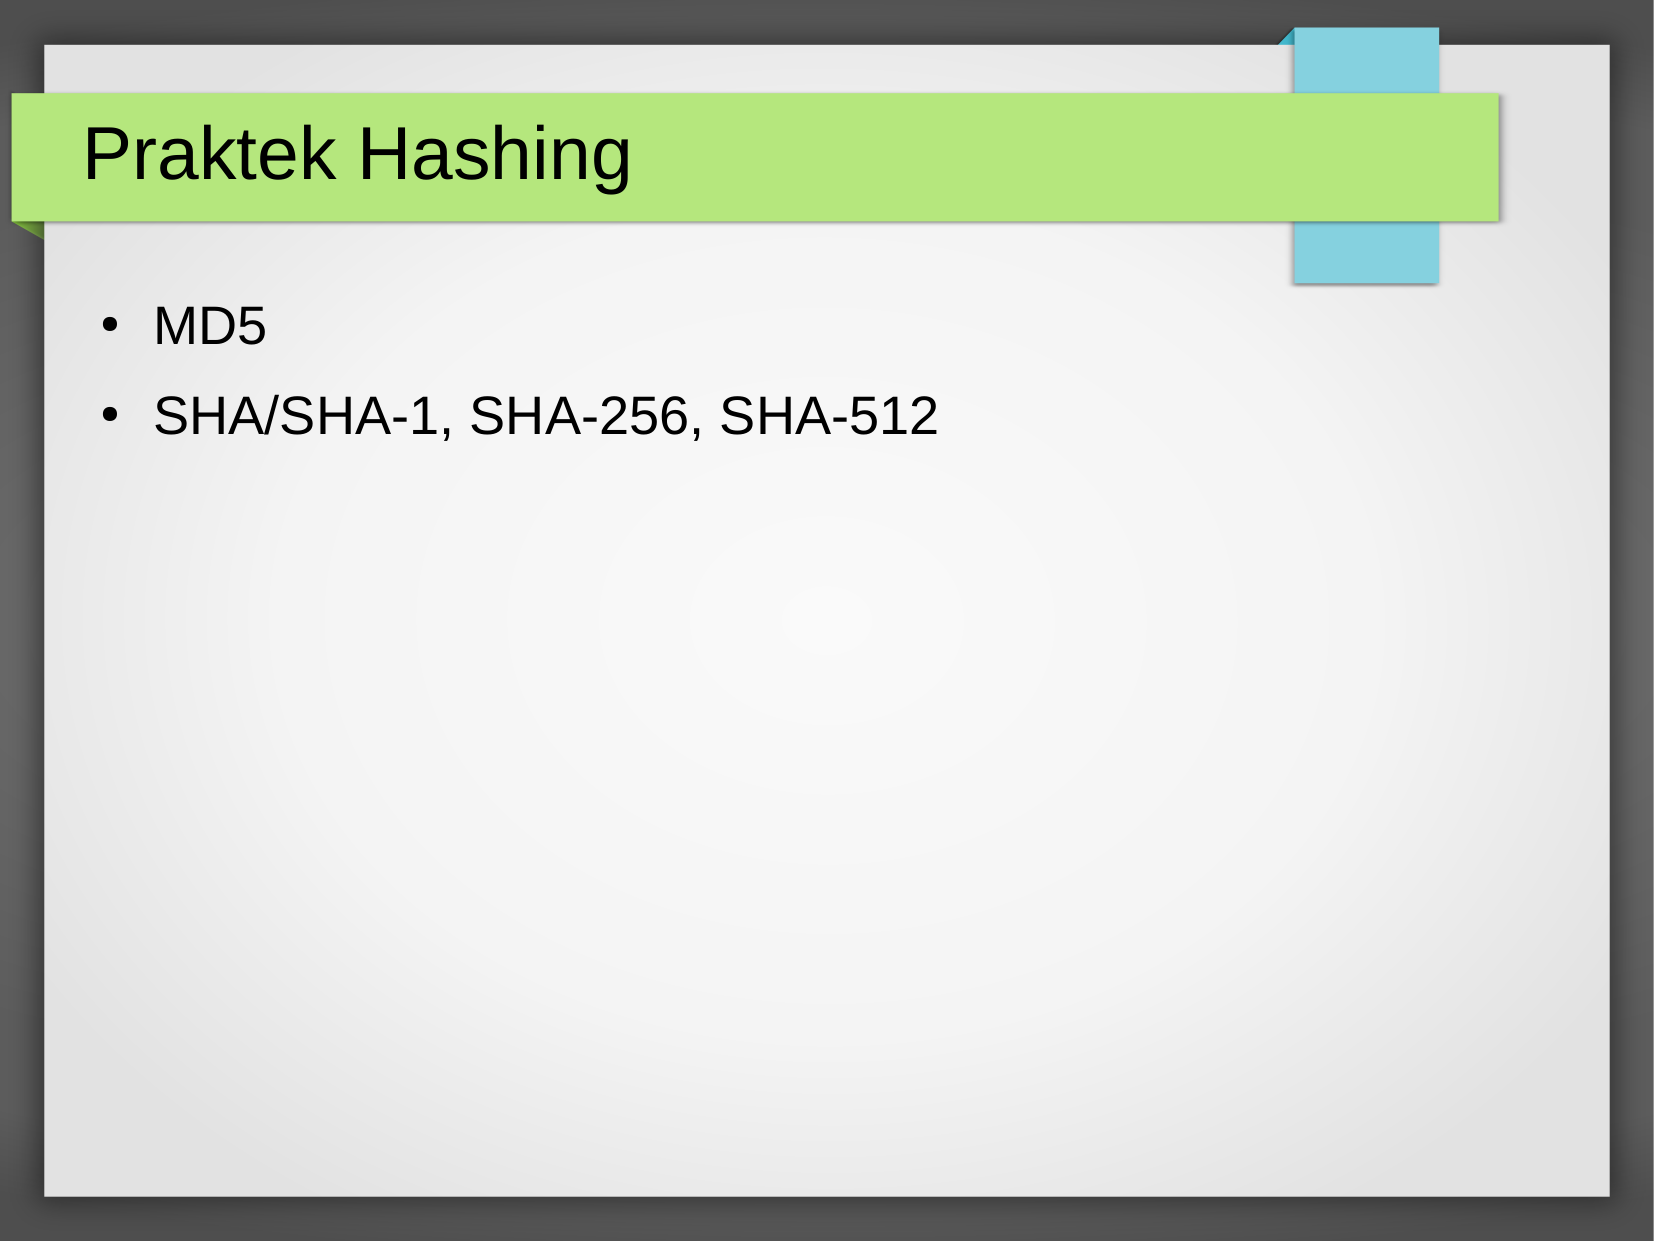

# Praktek Hashing
MD5
SHA/SHA-1, SHA-256, SHA-512